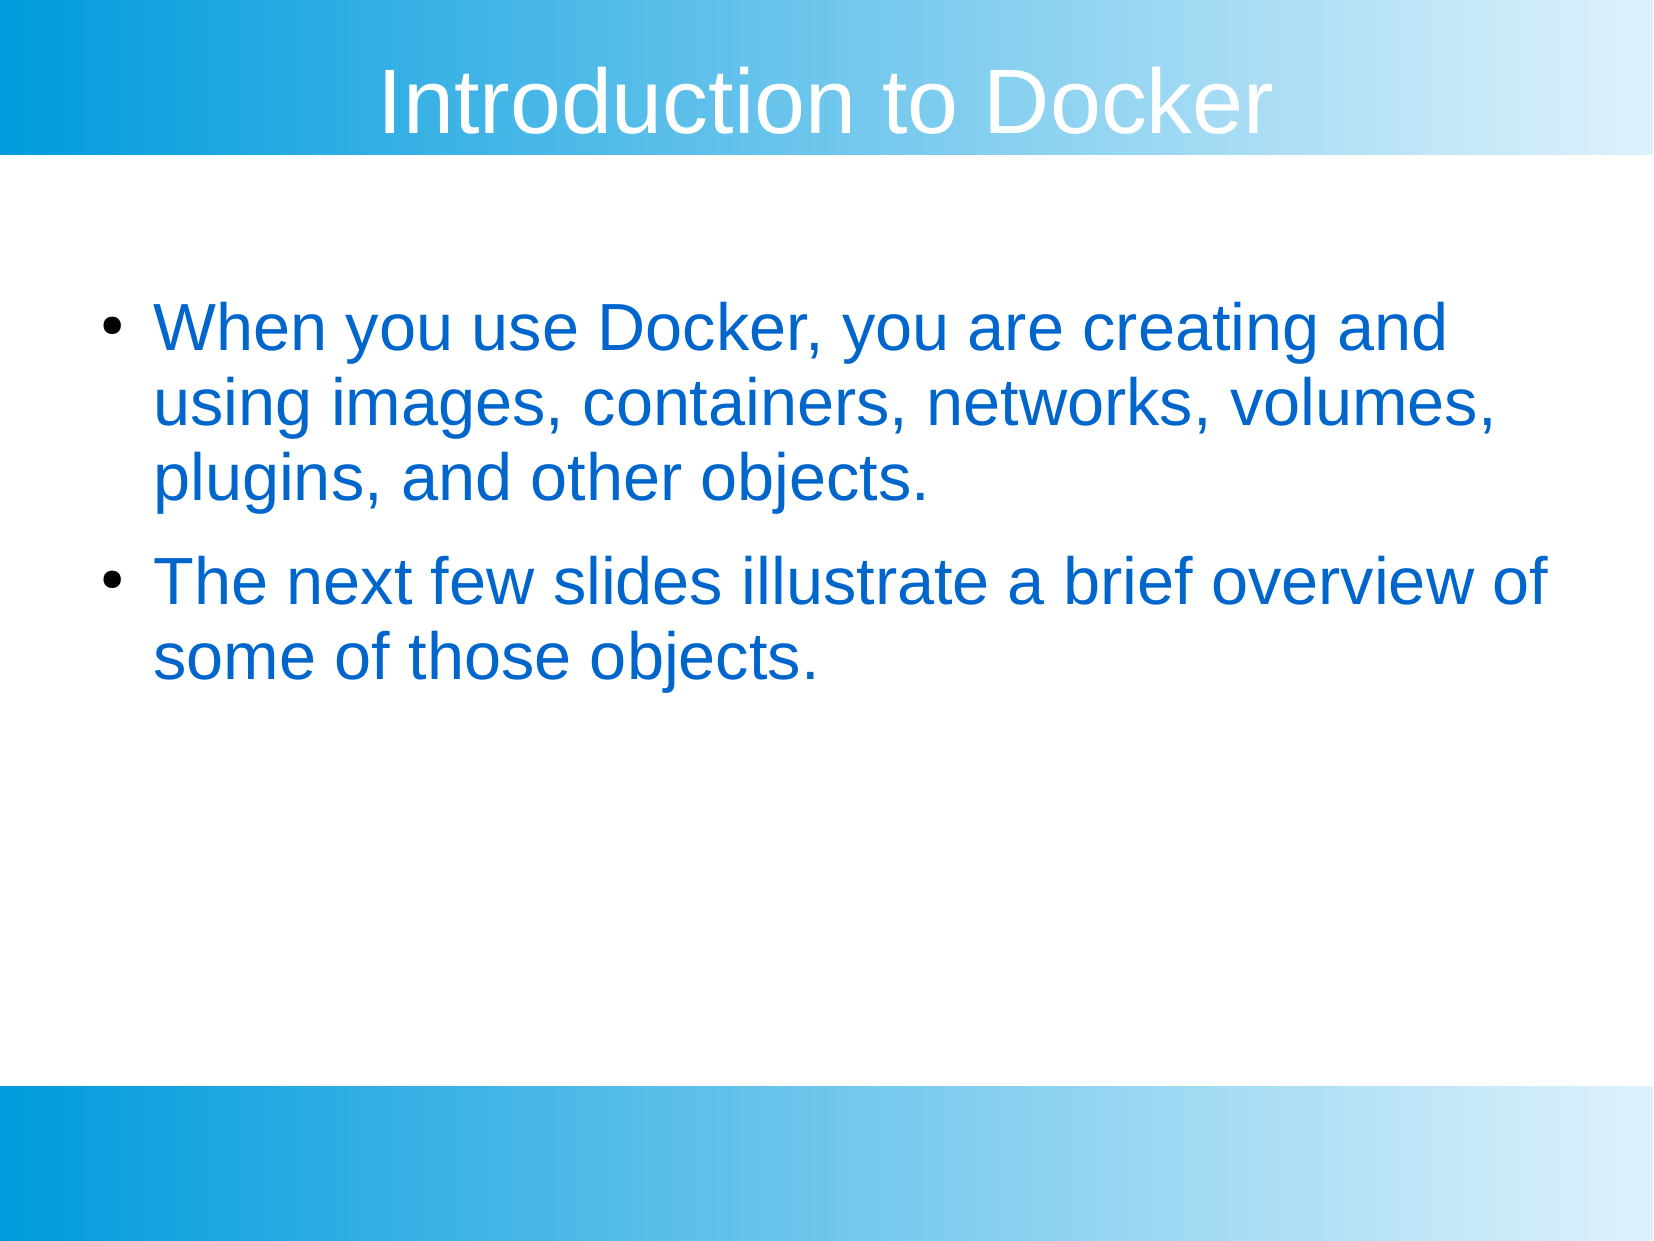

# Introduction to Docker
When you use Docker, you are creating and using images, containers, networks, volumes, plugins, and other objects.
The next few slides illustrate a brief overview of some of those objects.